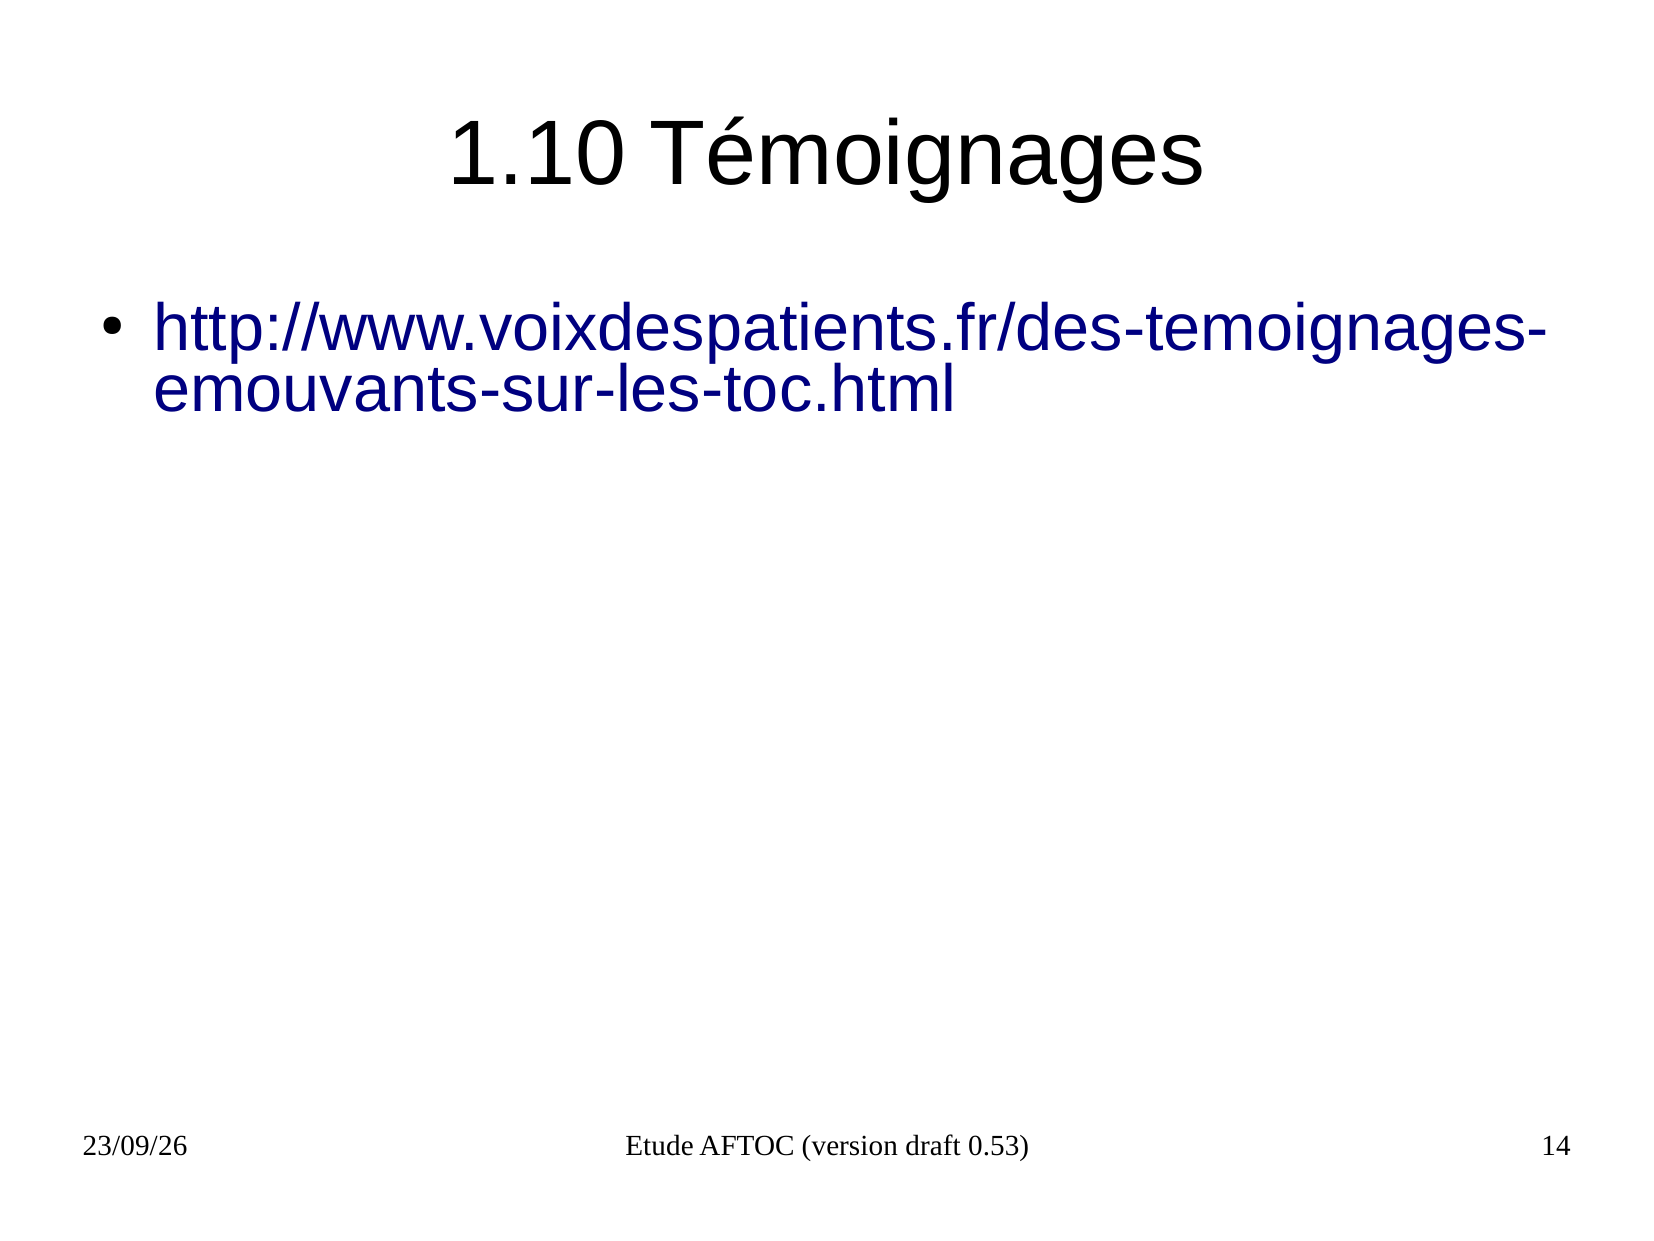

# 1.10 Témoignages
http://www.voixdespatients.fr/des-temoignages-emouvants-sur-les-toc.html
Etude AFTOC (version draft 0.53)
14